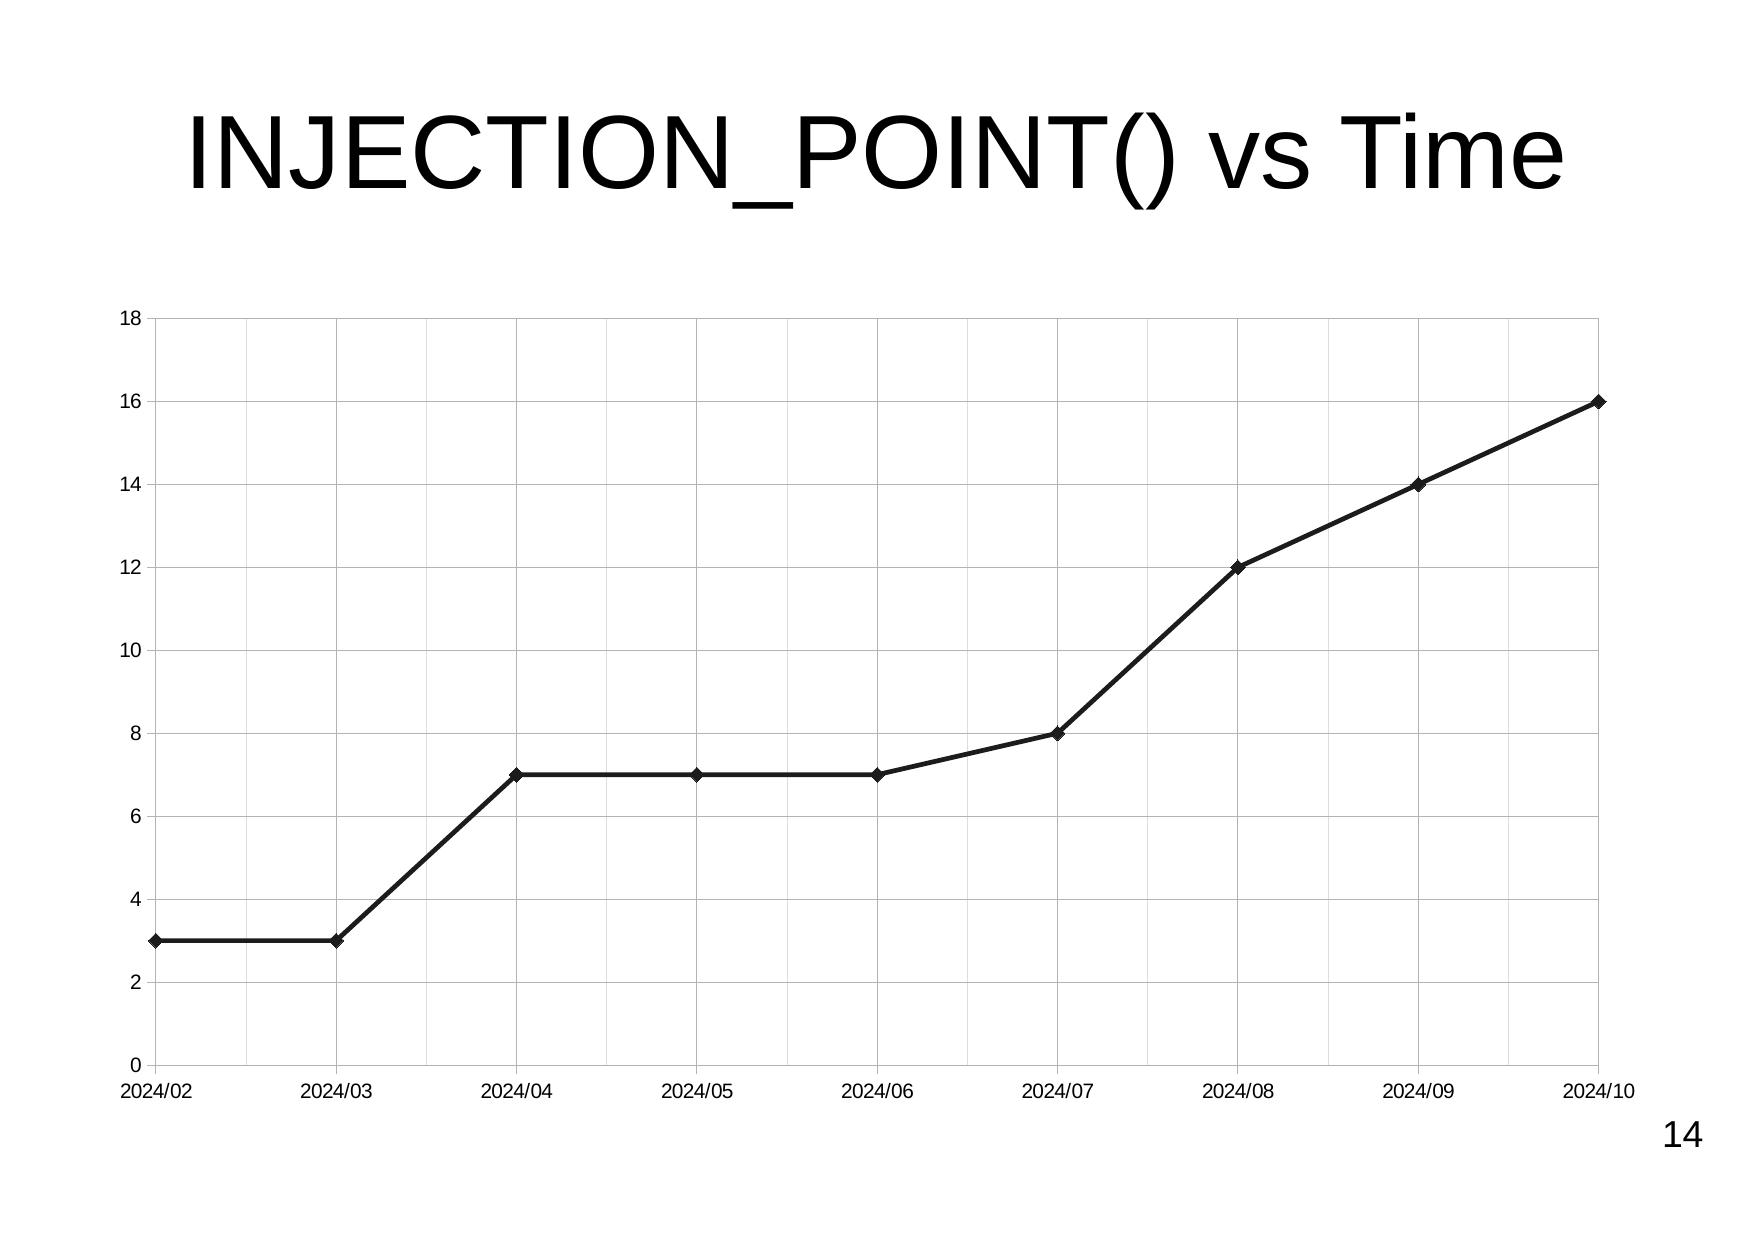

# INJECTION_POINT() vs Time
### Chart
| Category | |
|---|---|
| 2024/02 | 3.0 |
| 2024/03 | 3.0 |
| 2024/04 | 7.0 |
| 2024/05 | 7.0 |
| 2024/06 | 7.0 |
| 2024/07 | 8.0 |
| 2024/08 | 12.0 |
| 2024/09 | 14.0 |